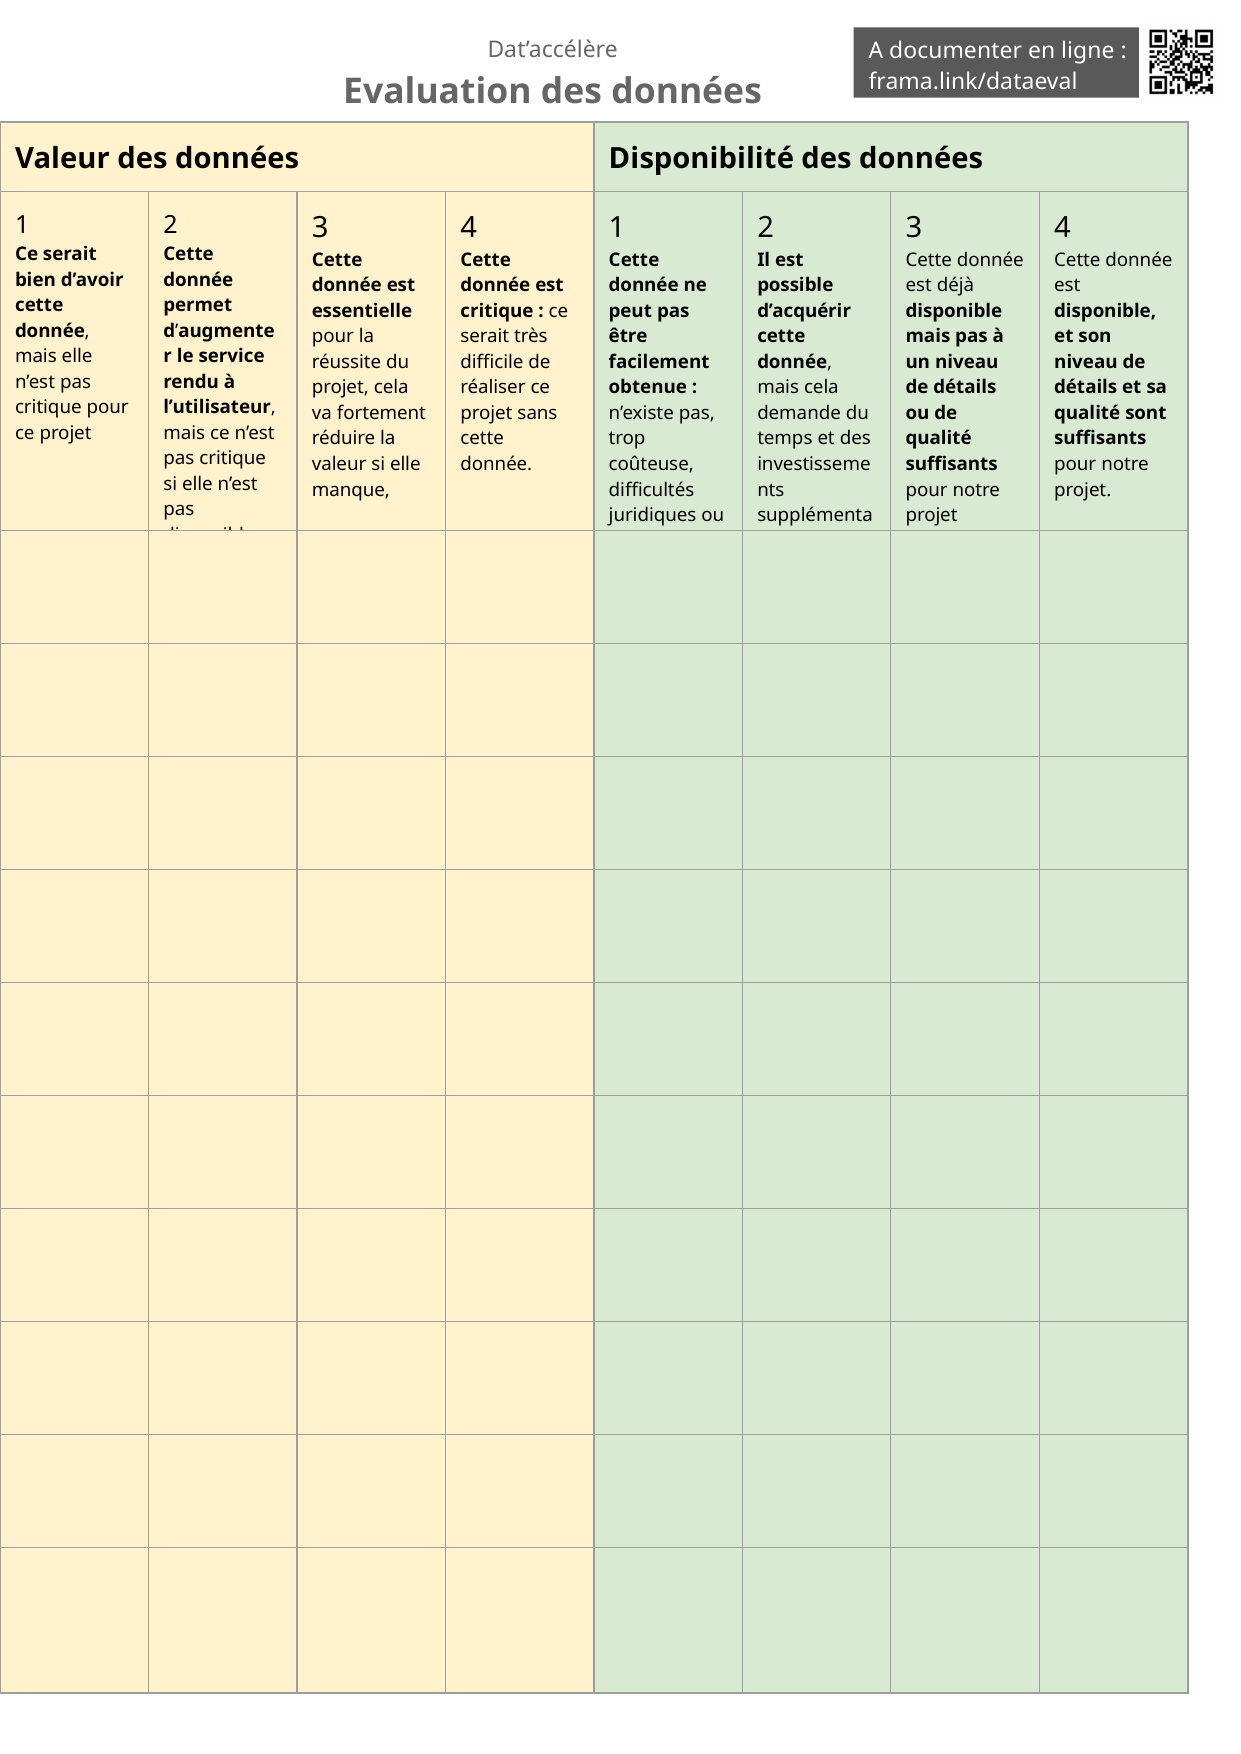

Dat’accélère
Evaluation des données
A documenter en ligne : frama.link/dataeval
| Valeur des données | | | | Disponibilité des données | | | |
| --- | --- | --- | --- | --- | --- | --- | --- |
| 1 Ce serait bien d’avoir cette donnée, mais elle n’est pas critique pour ce projet | 2 Cette donnée permet d’augmenter le service rendu à l’utilisateur, mais ce n’est pas critique si elle n’est pas disponible | 3 Cette donnée est essentielle pour la réussite du projet, cela va fortement réduire la valeur si elle manque, | 4 Cette donnée est critique : ce serait très difficile de réaliser ce projet sans cette donnée. | 1 Cette donnée ne peut pas être facilement obtenue : n’existe pas, trop coûteuse, difficultés juridiques ou techniques | 2 Il est possible d’acquérir cette donnée, mais cela demande du temps et des investissements supplémentaires, | 3 Cette donnée est déjà disponible mais pas à un niveau de détails ou de qualité suffisants pour notre projet | 4 Cette donnée est disponible, et son niveau de détails et sa qualité sont suffisants pour notre projet. |
| | | | | | | | |
| --- | --- | --- | --- | --- | --- | --- | --- |
| | | | | | | | |
| | | | | | | | |
| | | | | | | | |
| | | | | | | | |
| | | | | | | | |
| | | | | | | | |
| | | | | | | | |
| | | | | | | | |
| | | | | | | | |